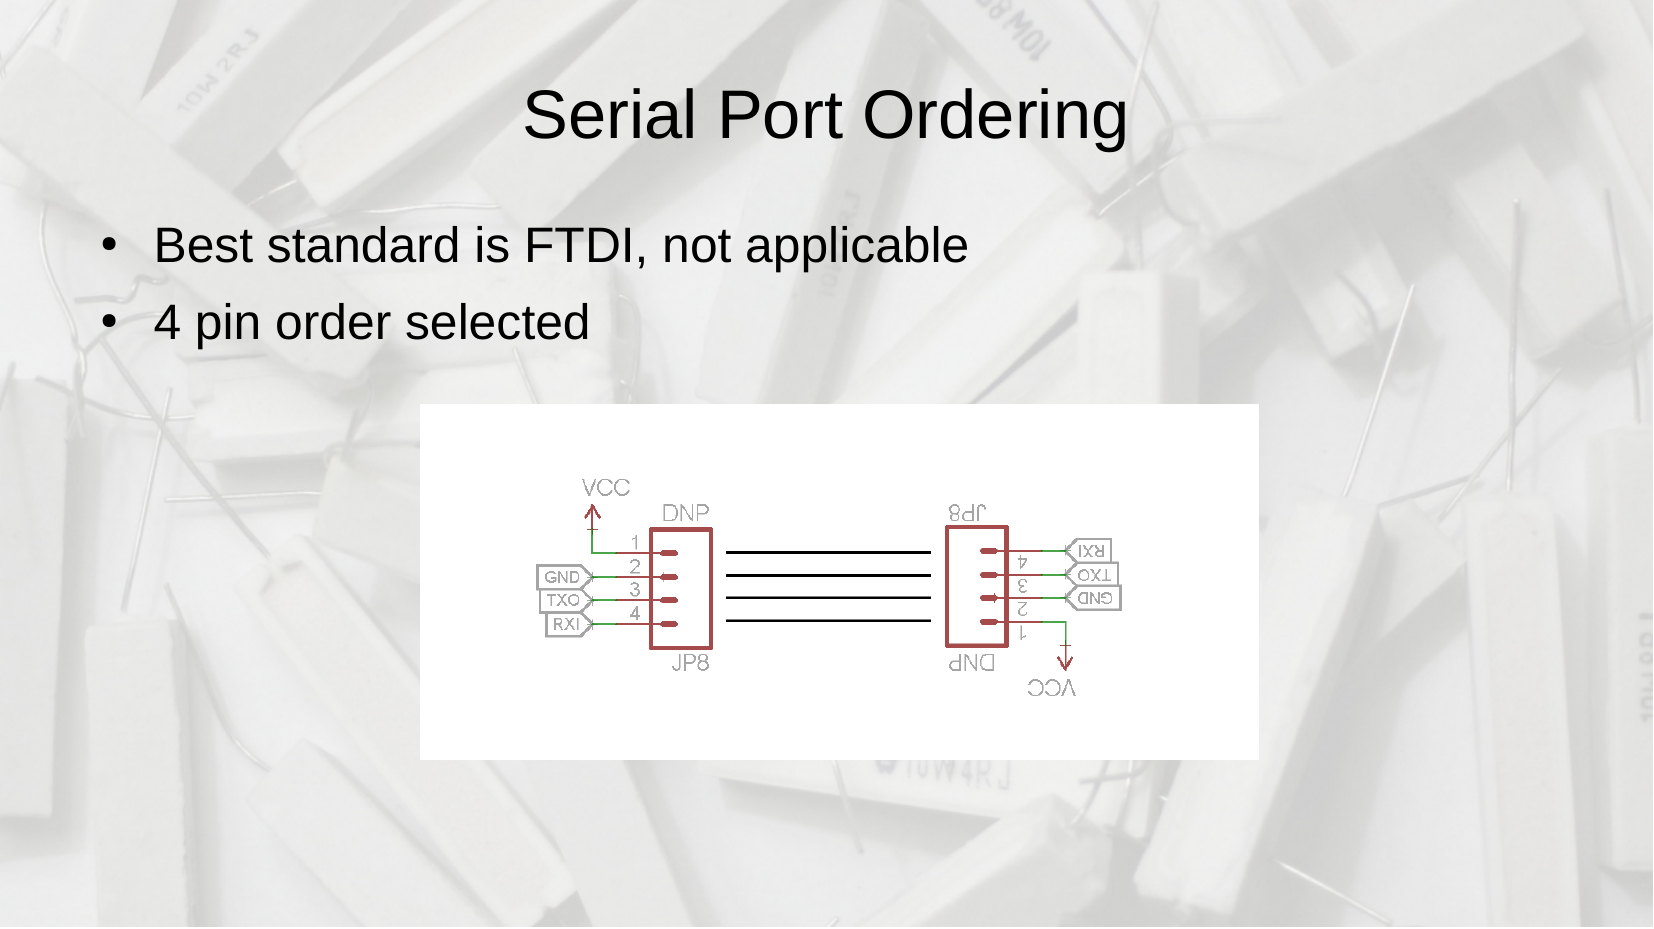

# Serial Port Ordering
Best standard is FTDI, not applicable
4 pin order selected